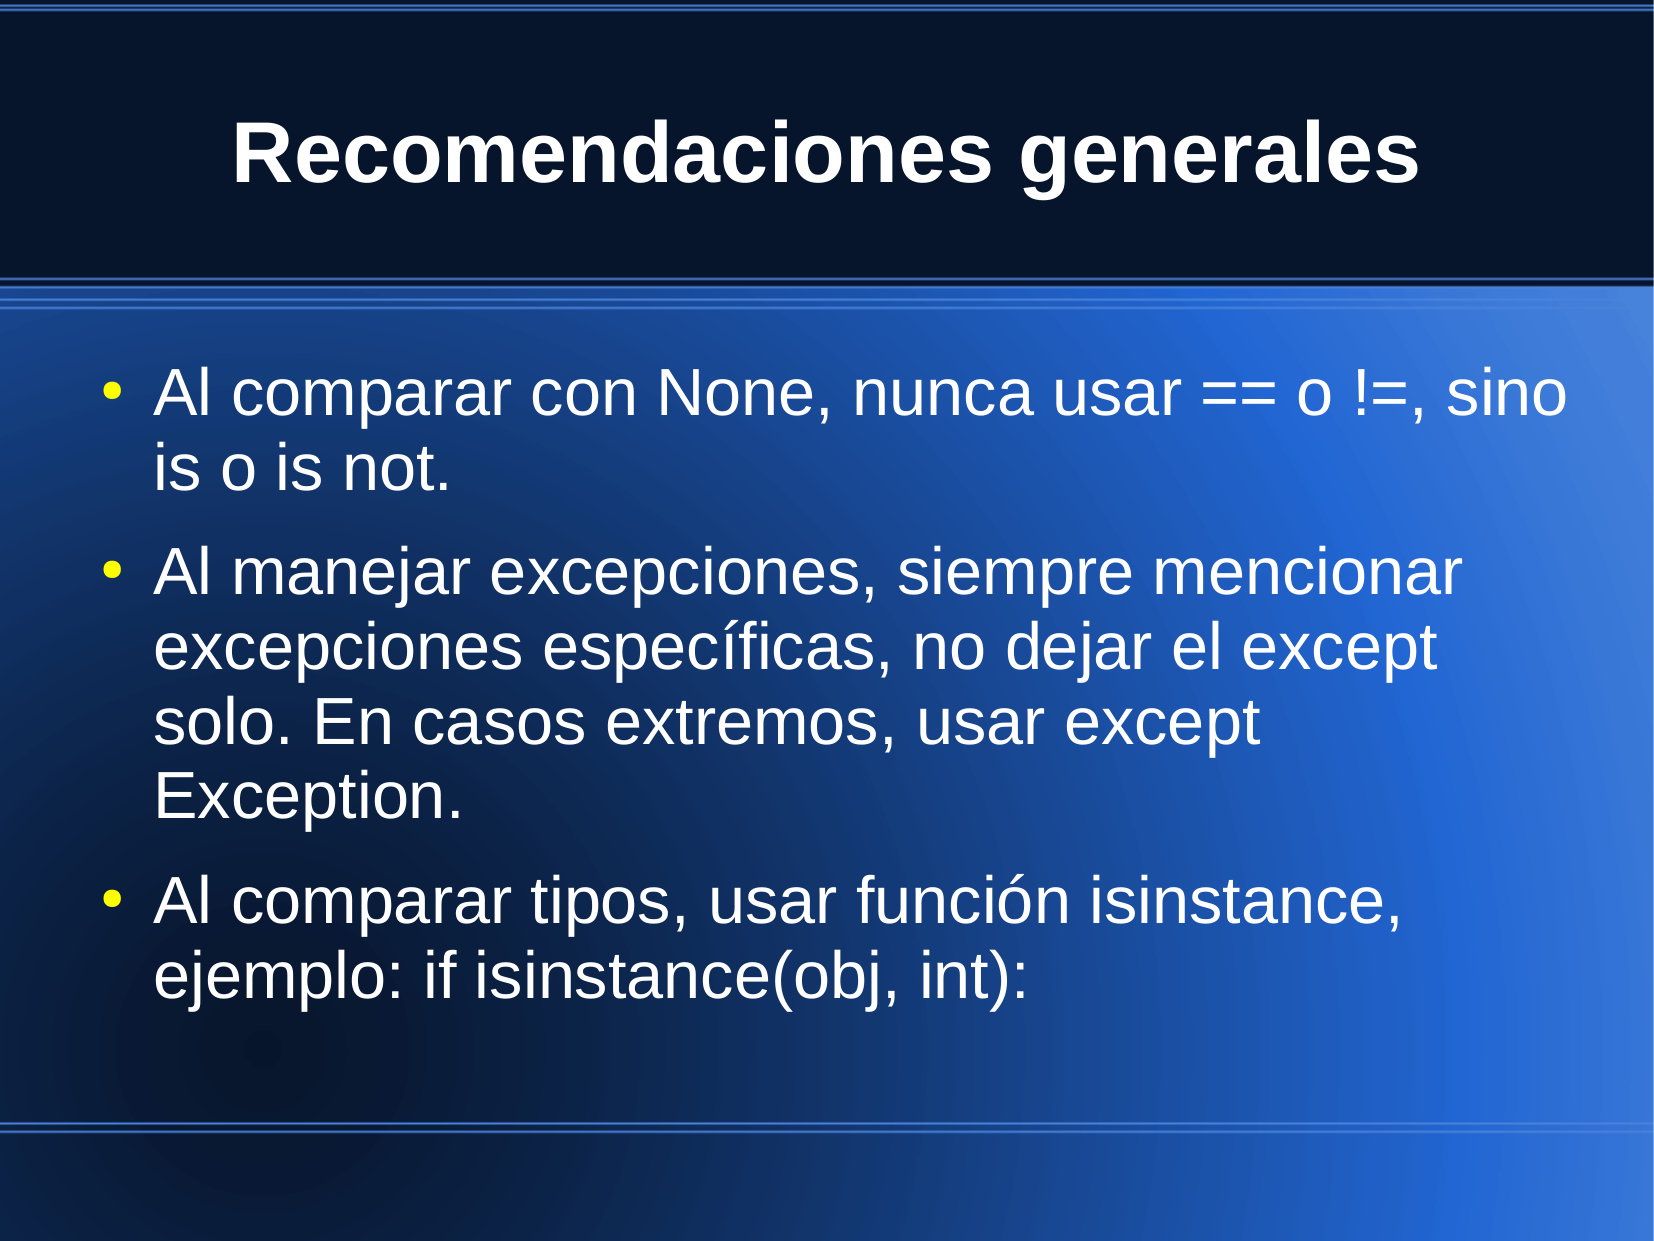

# Recomendaciones generales
Al comparar con None, nunca usar == o !=, sino is o is not.
Al manejar excepciones, siempre mencionar excepciones específicas, no dejar el except solo. En casos extremos, usar except Exception.
Al comparar tipos, usar función isinstance, ejemplo: if isinstance(obj, int):